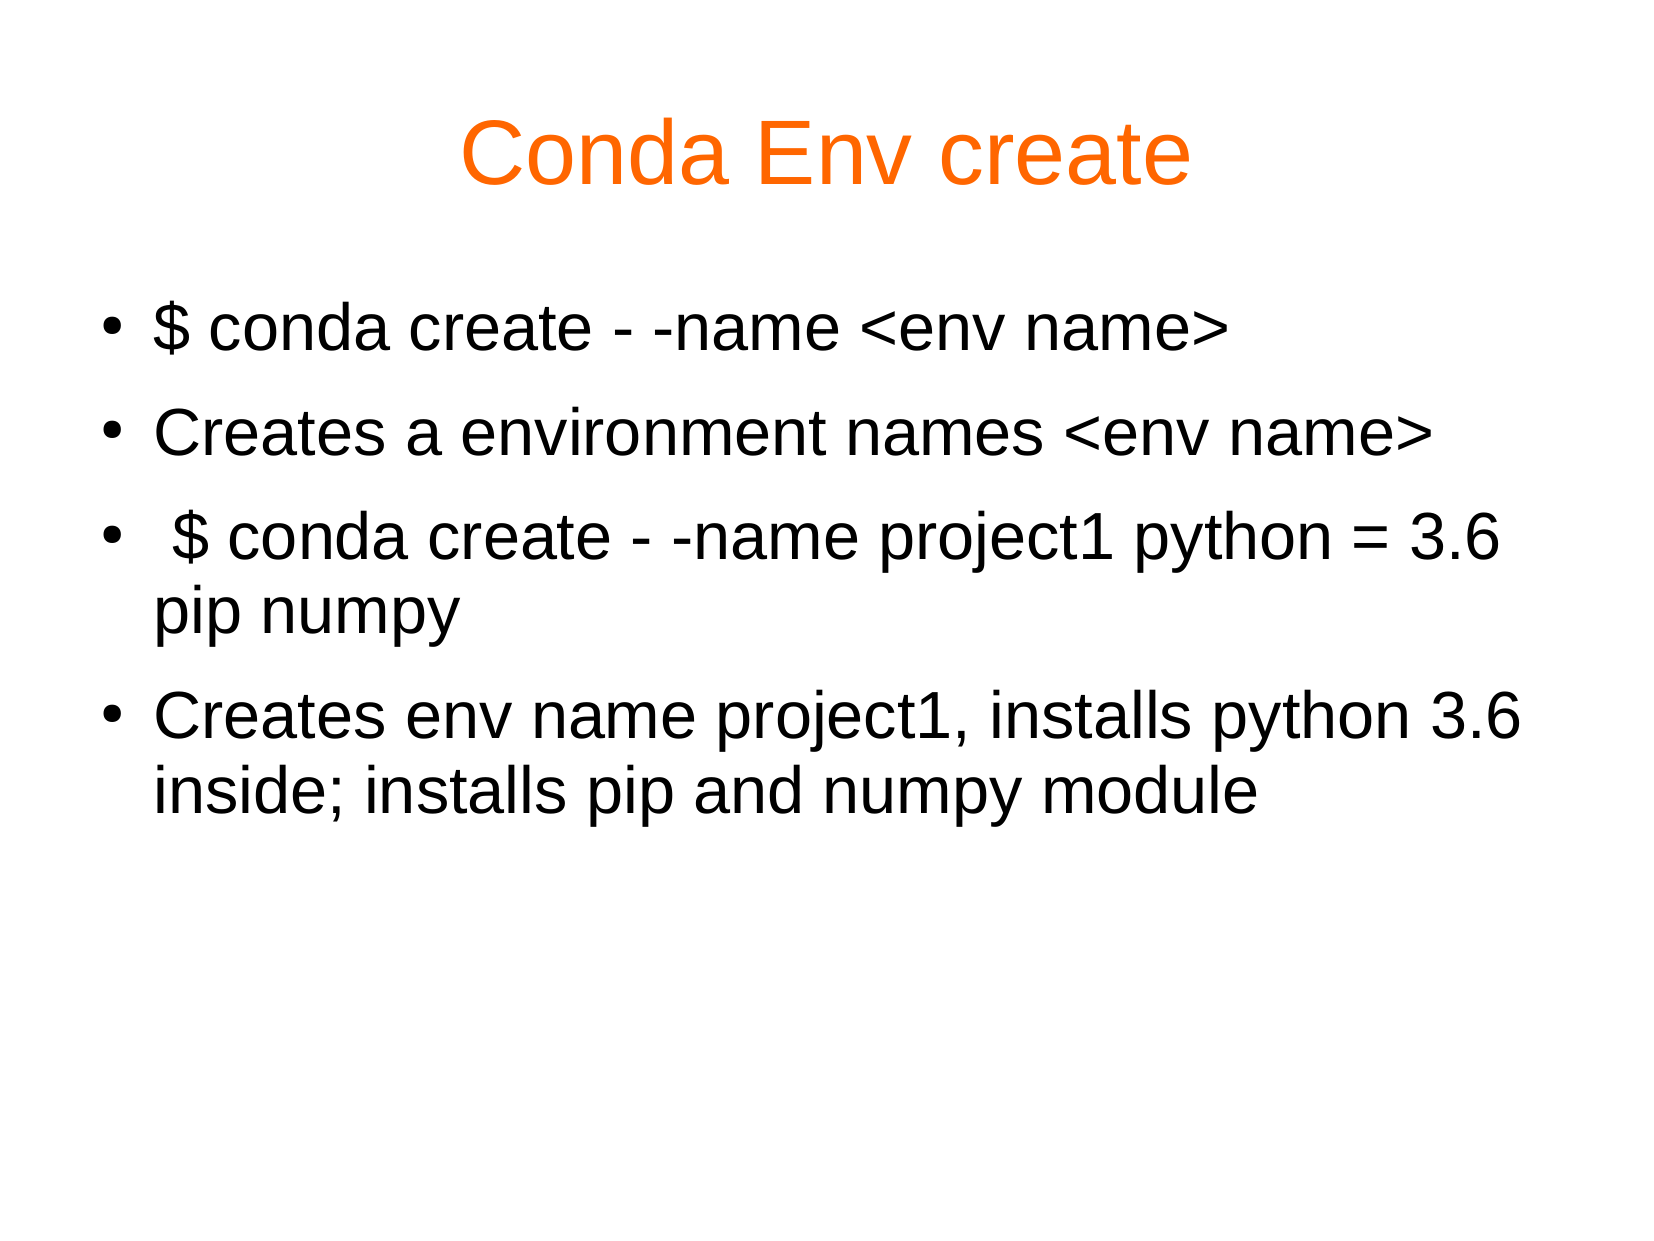

# Conda Env create
$ conda create - -name <env name>
Creates a environment names <env name>
 $ conda create - -name project1 python = 3.6 pip numpy
Creates env name project1, installs python 3.6 inside; installs pip and numpy module